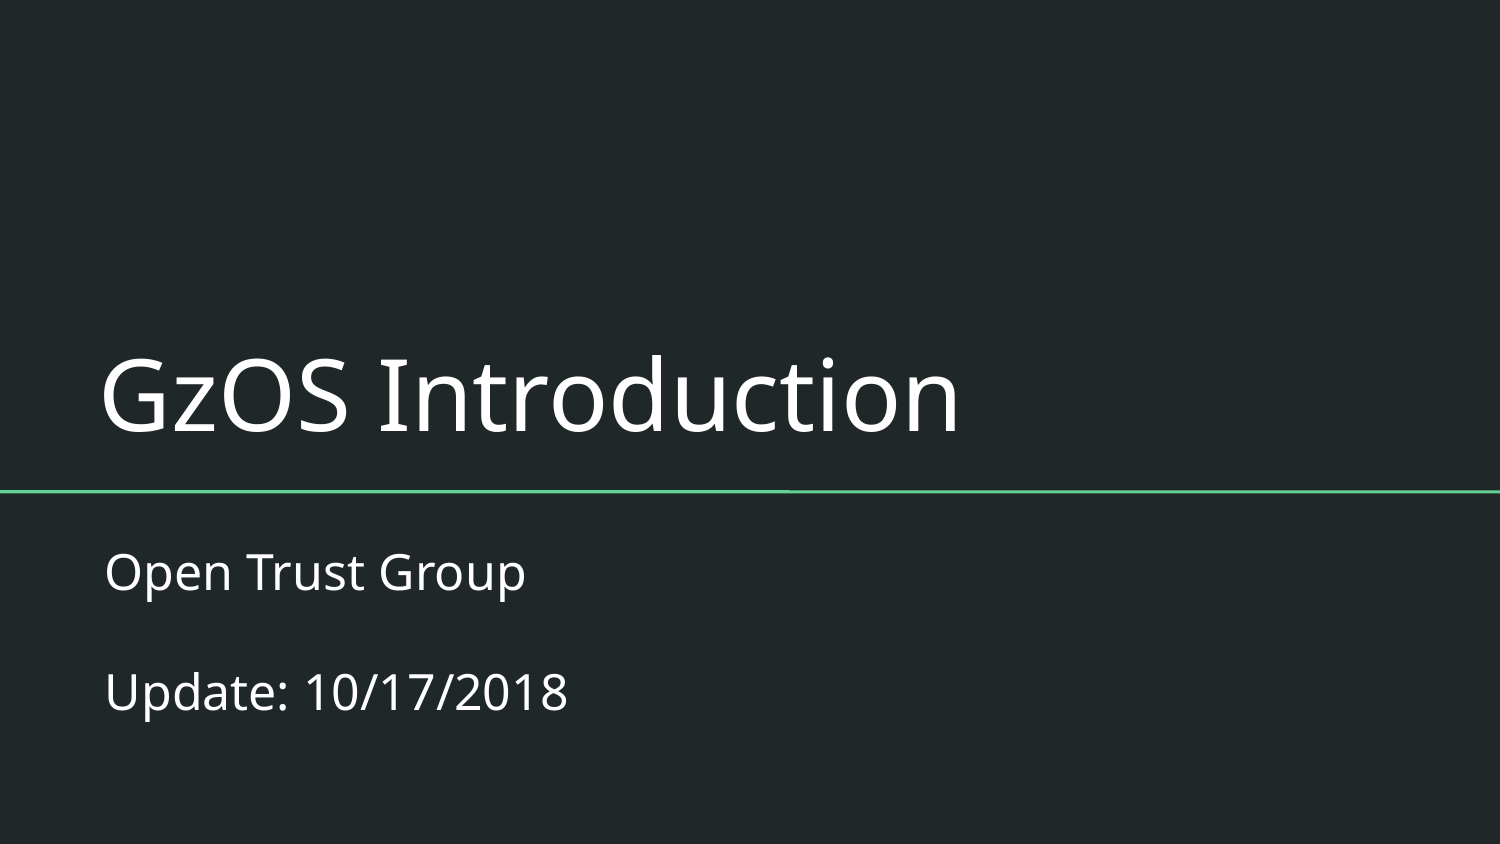

# GzOS Introduction
Open Trust Group
Update: 10/17/2018